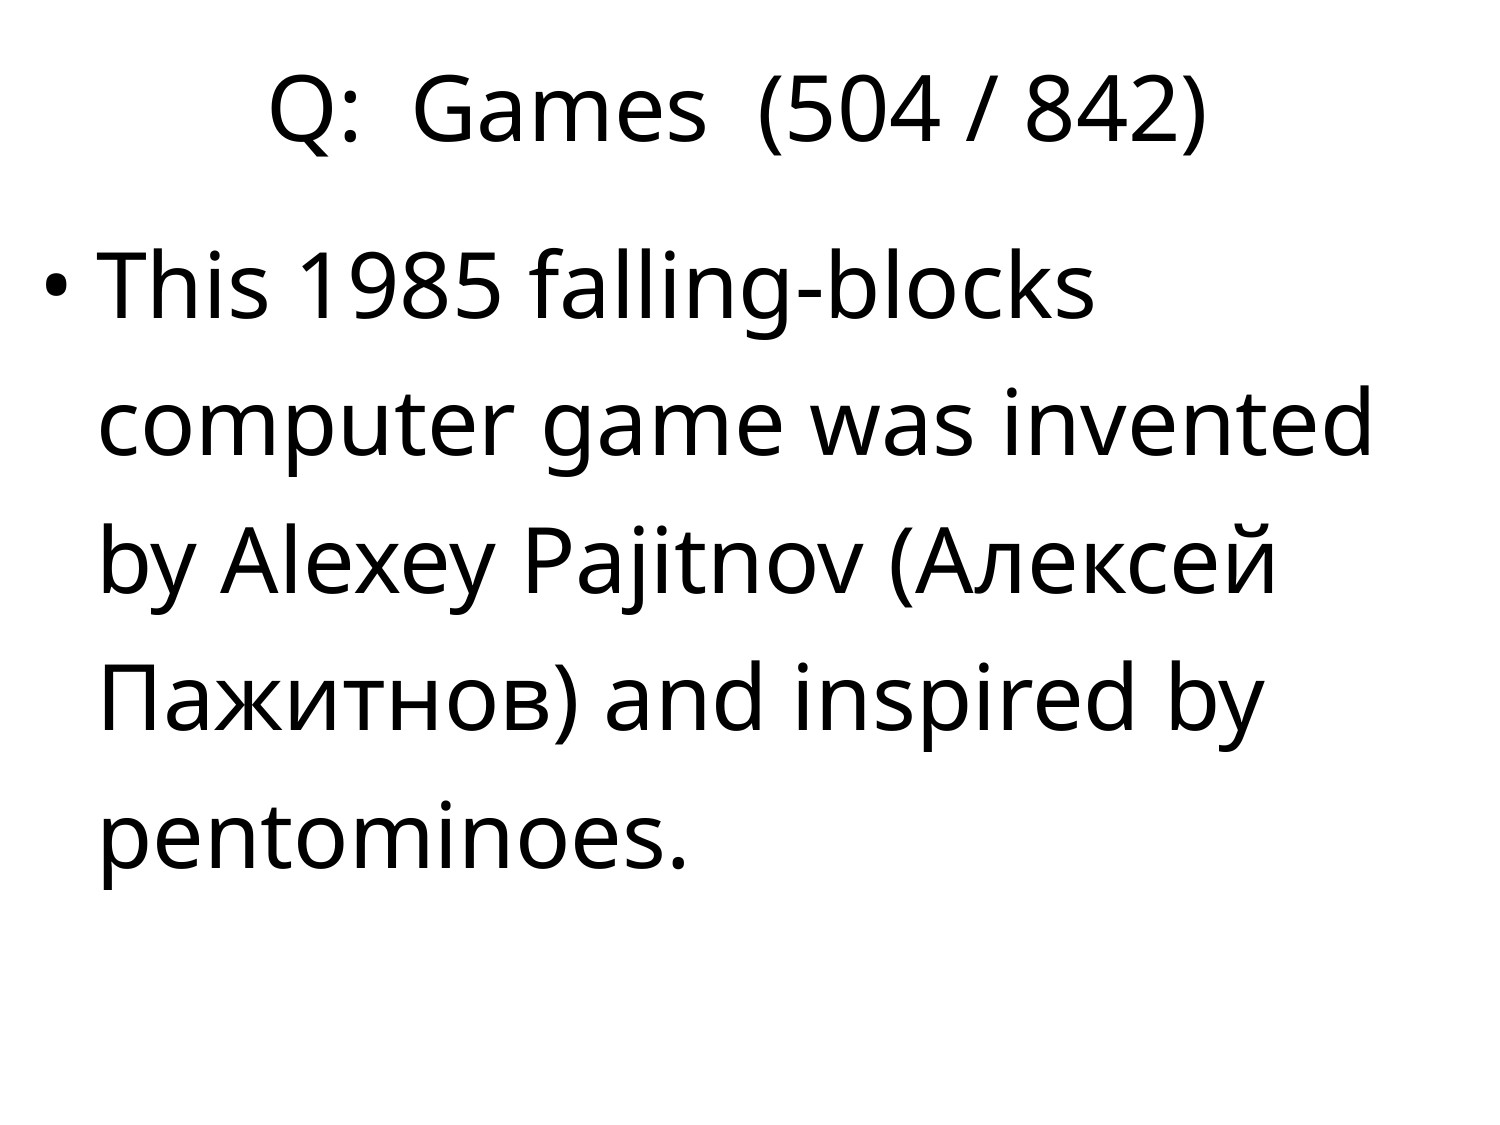

# Q: Games (504 / 842)
This 1985 falling-blocks computer game was invented by Alexey Pajitnov (Алексей Пажитнов) and inspired by pentominoes.